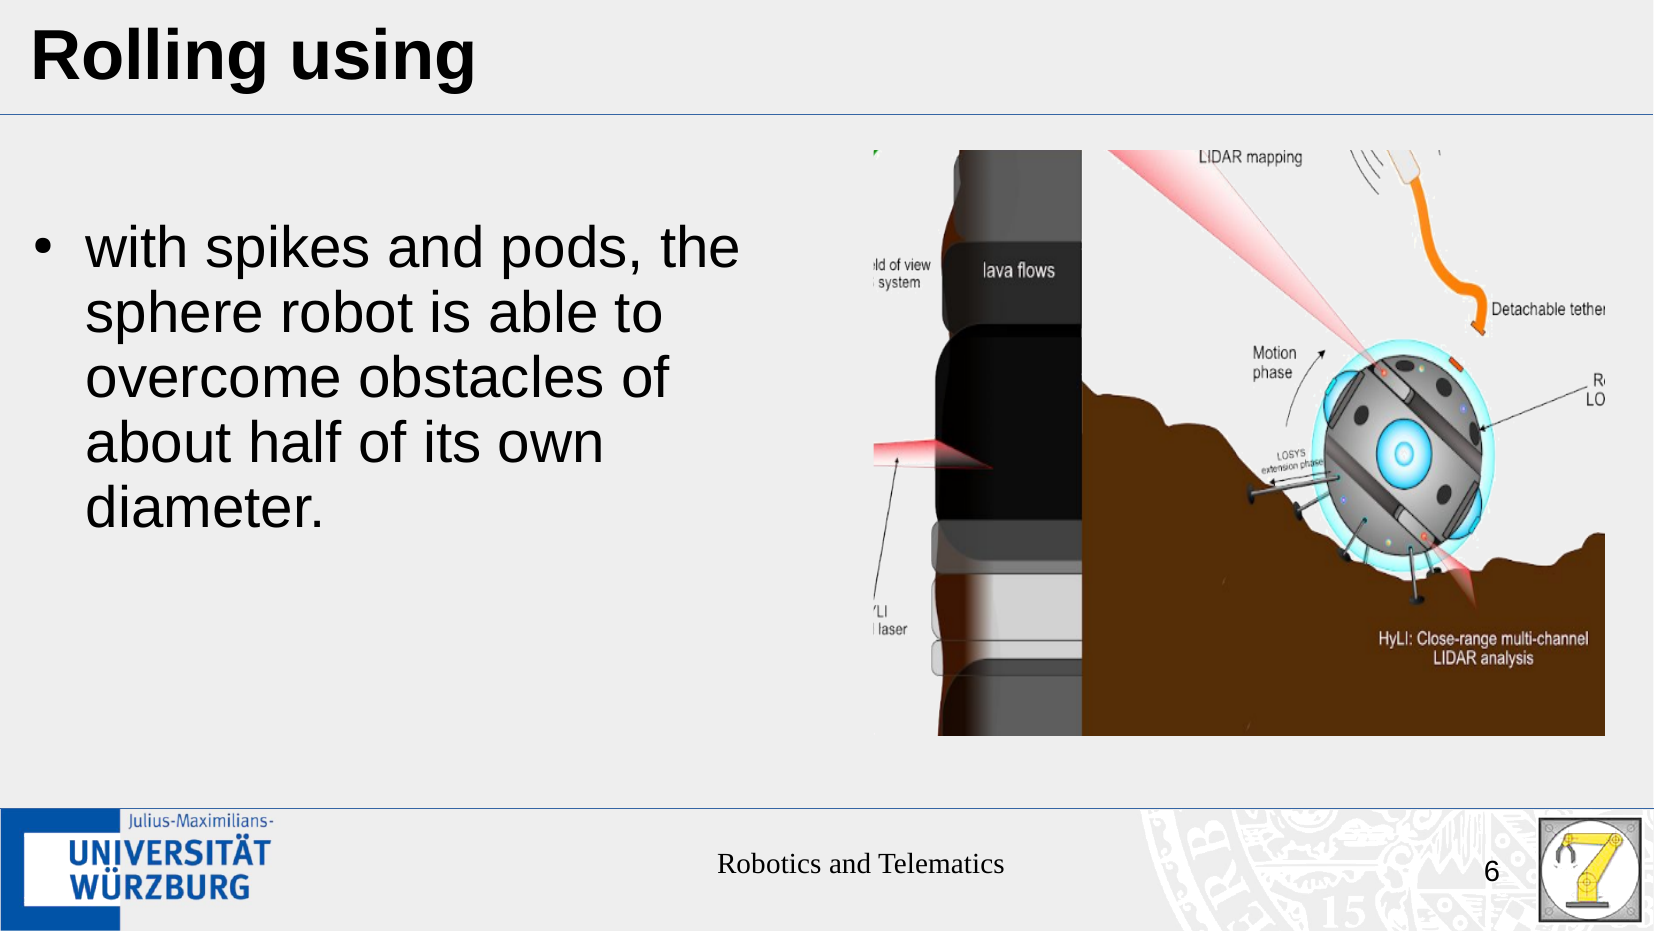

# Rolling using
with spikes and pods, the sphere robot is able to overcome obstacles of about half of its own diameter.